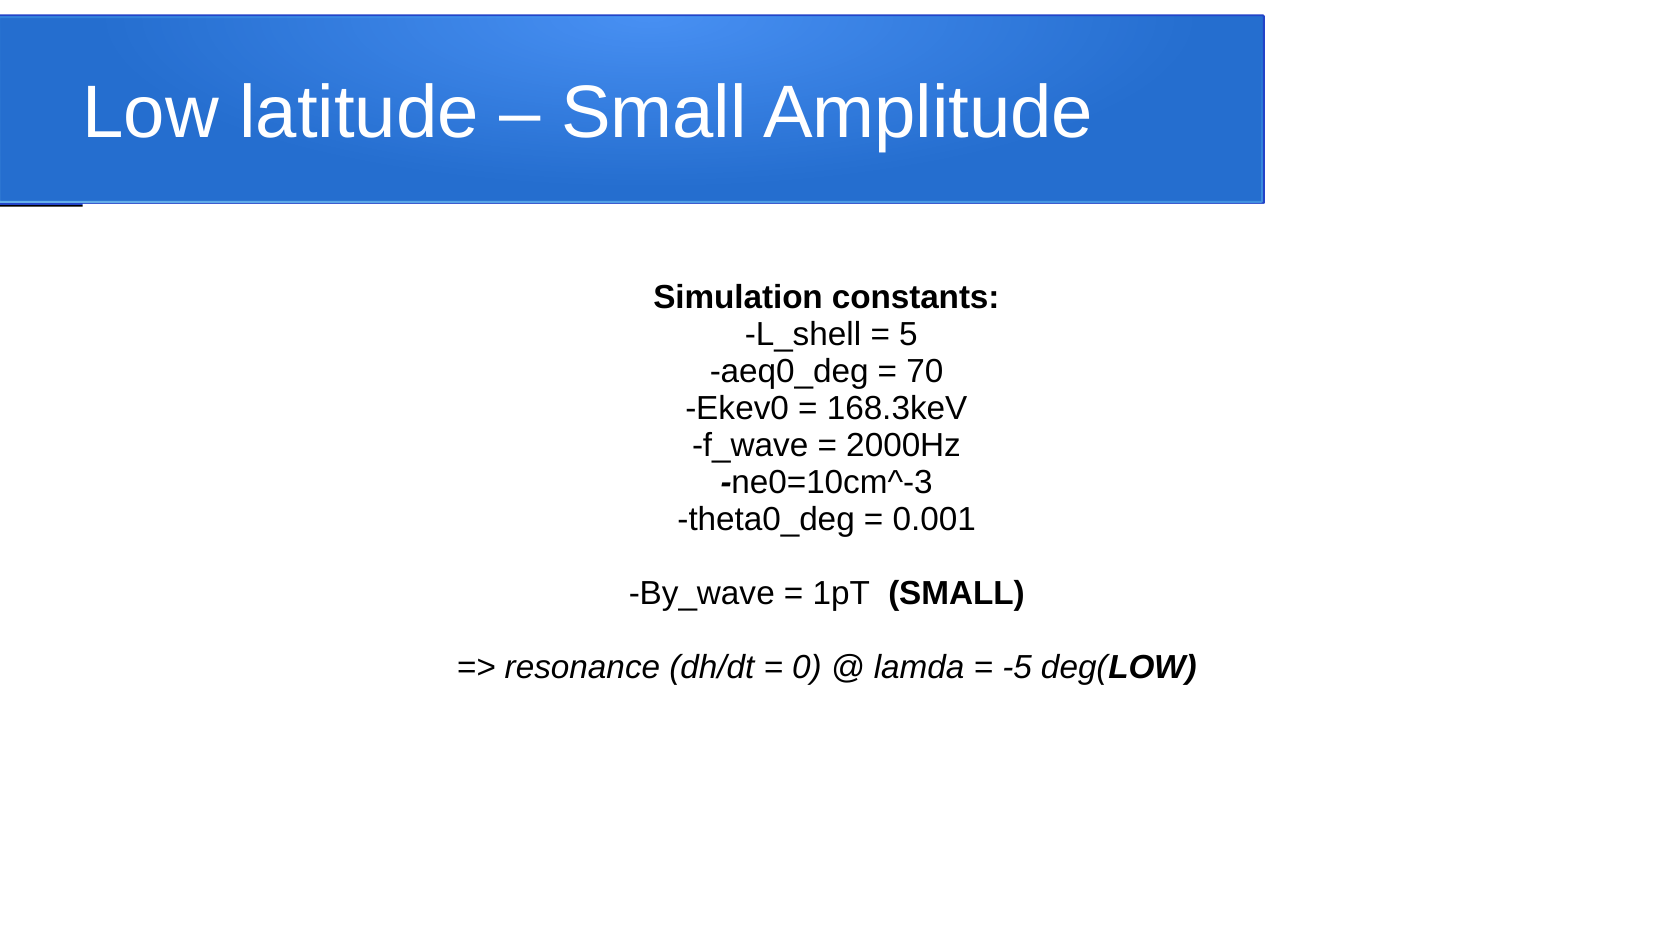

# Low latitude – Small Amplitude
Simulation constants:
 -L_shell = 5
-aeq0_deg = 70
-Ekev0 = 168.3keV
-f_wave = 2000Hz
-ne0=10cm^-3
-theta0_deg = 0.001
-By_wave = 1pT (SMALL)
=> resonance (dh/dt = 0) @ lamda = -5 deg(LOW)